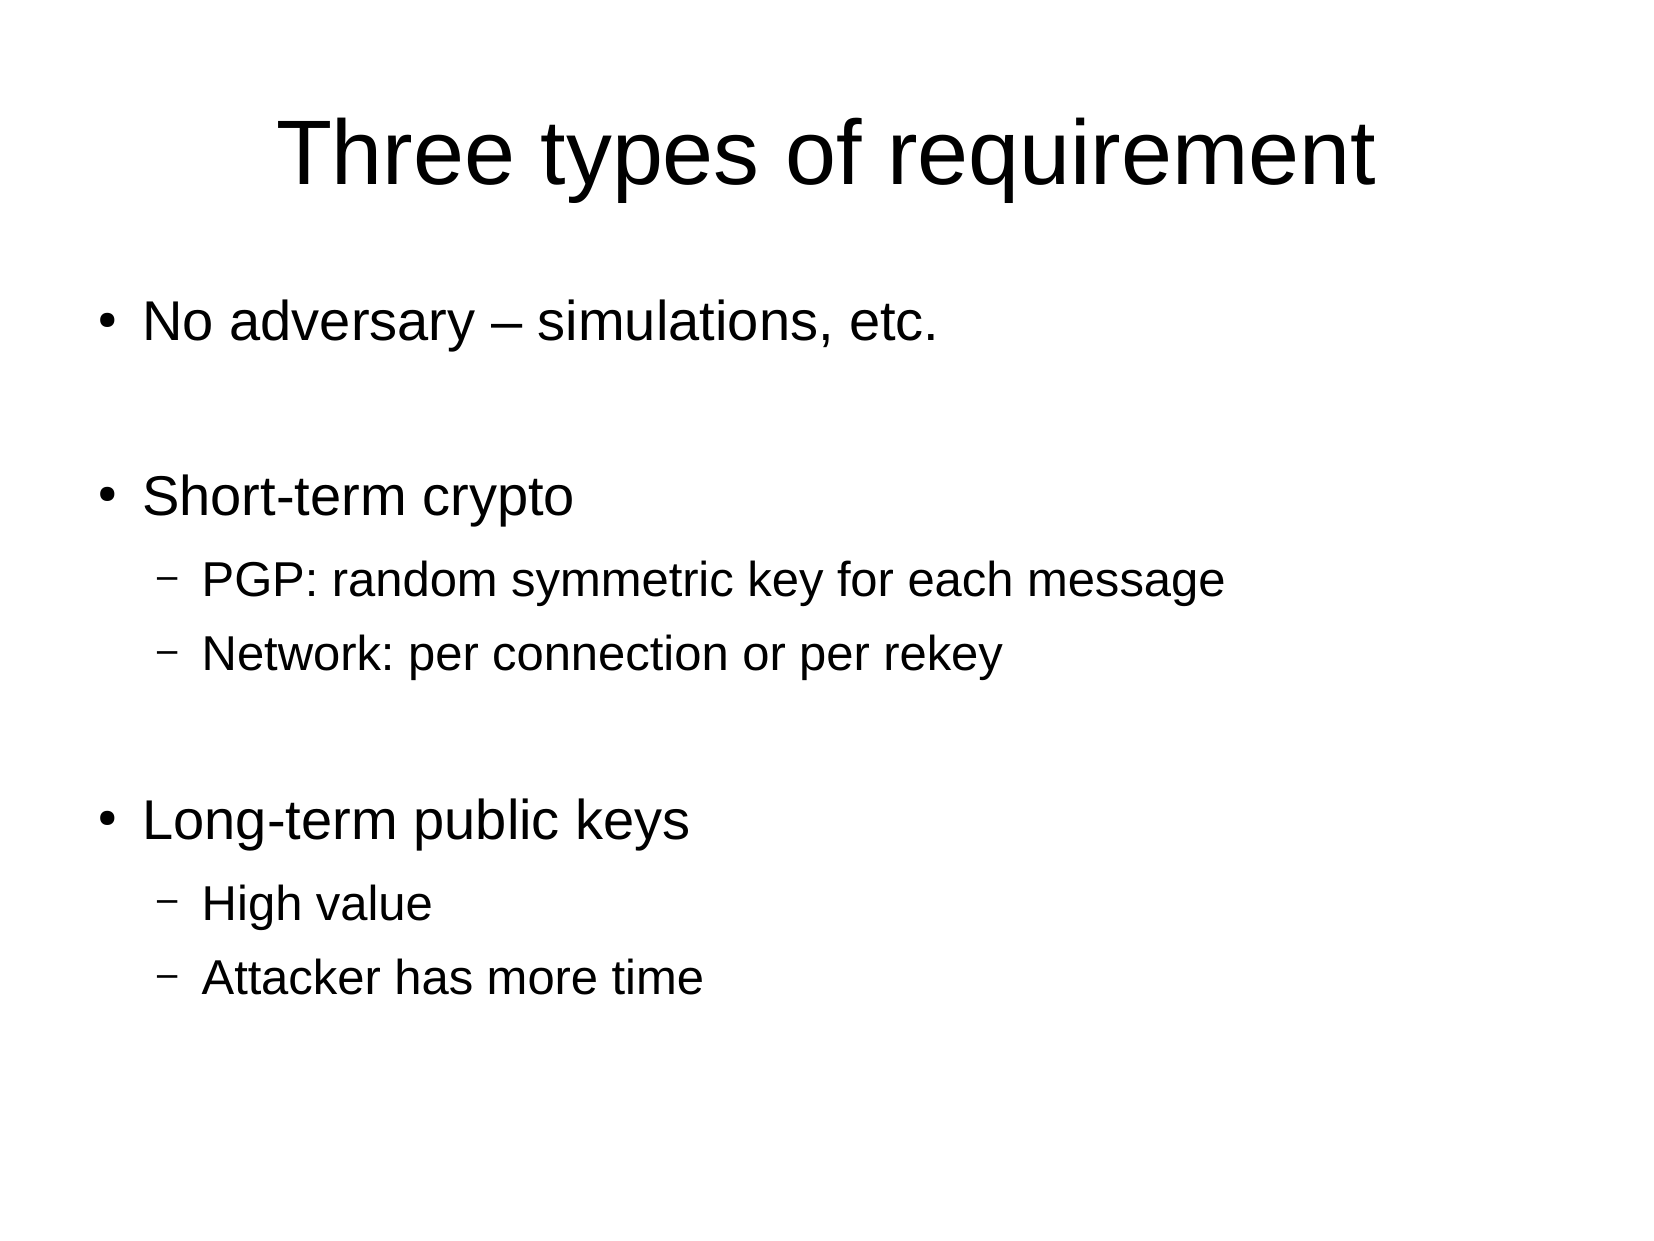

# Three types of requirement
No adversary – simulations, etc.
Short-term crypto
PGP: random symmetric key for each message
Network: per connection or per rekey
Long-term public keys
High value
Attacker has more time